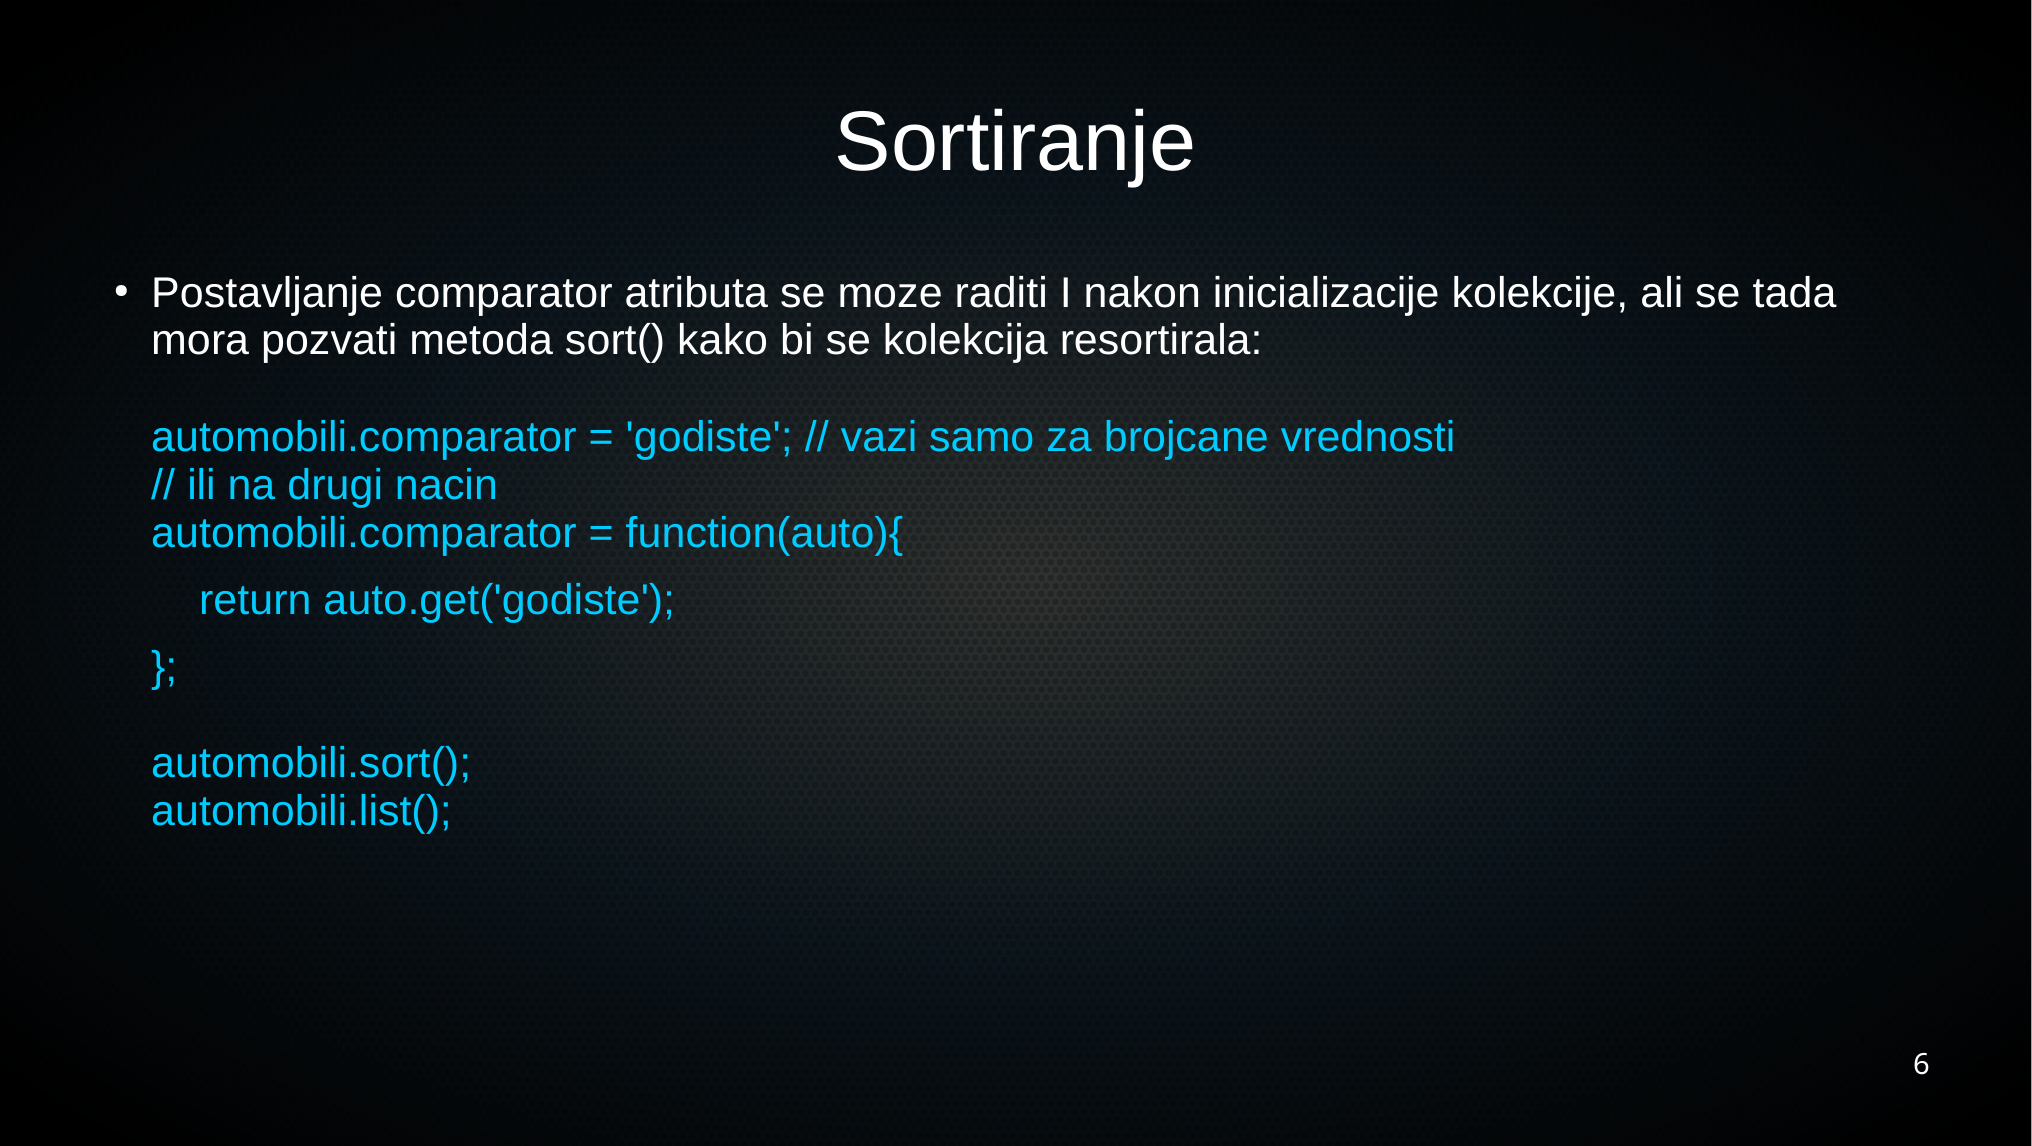

# Sortiranje
Postavljanje comparator atributa se moze raditi I nakon inicializacije kolekcije, ali se tada mora pozvati metoda sort() kako bi se kolekcija resortirala:
automobili.comparator = 'godiste'; // vazi samo za brojcane vrednosti
// ili na drugi nacin
automobili.comparator = function(auto){
 return auto.get('godiste');
};
automobili.sort();
automobili.list();
6